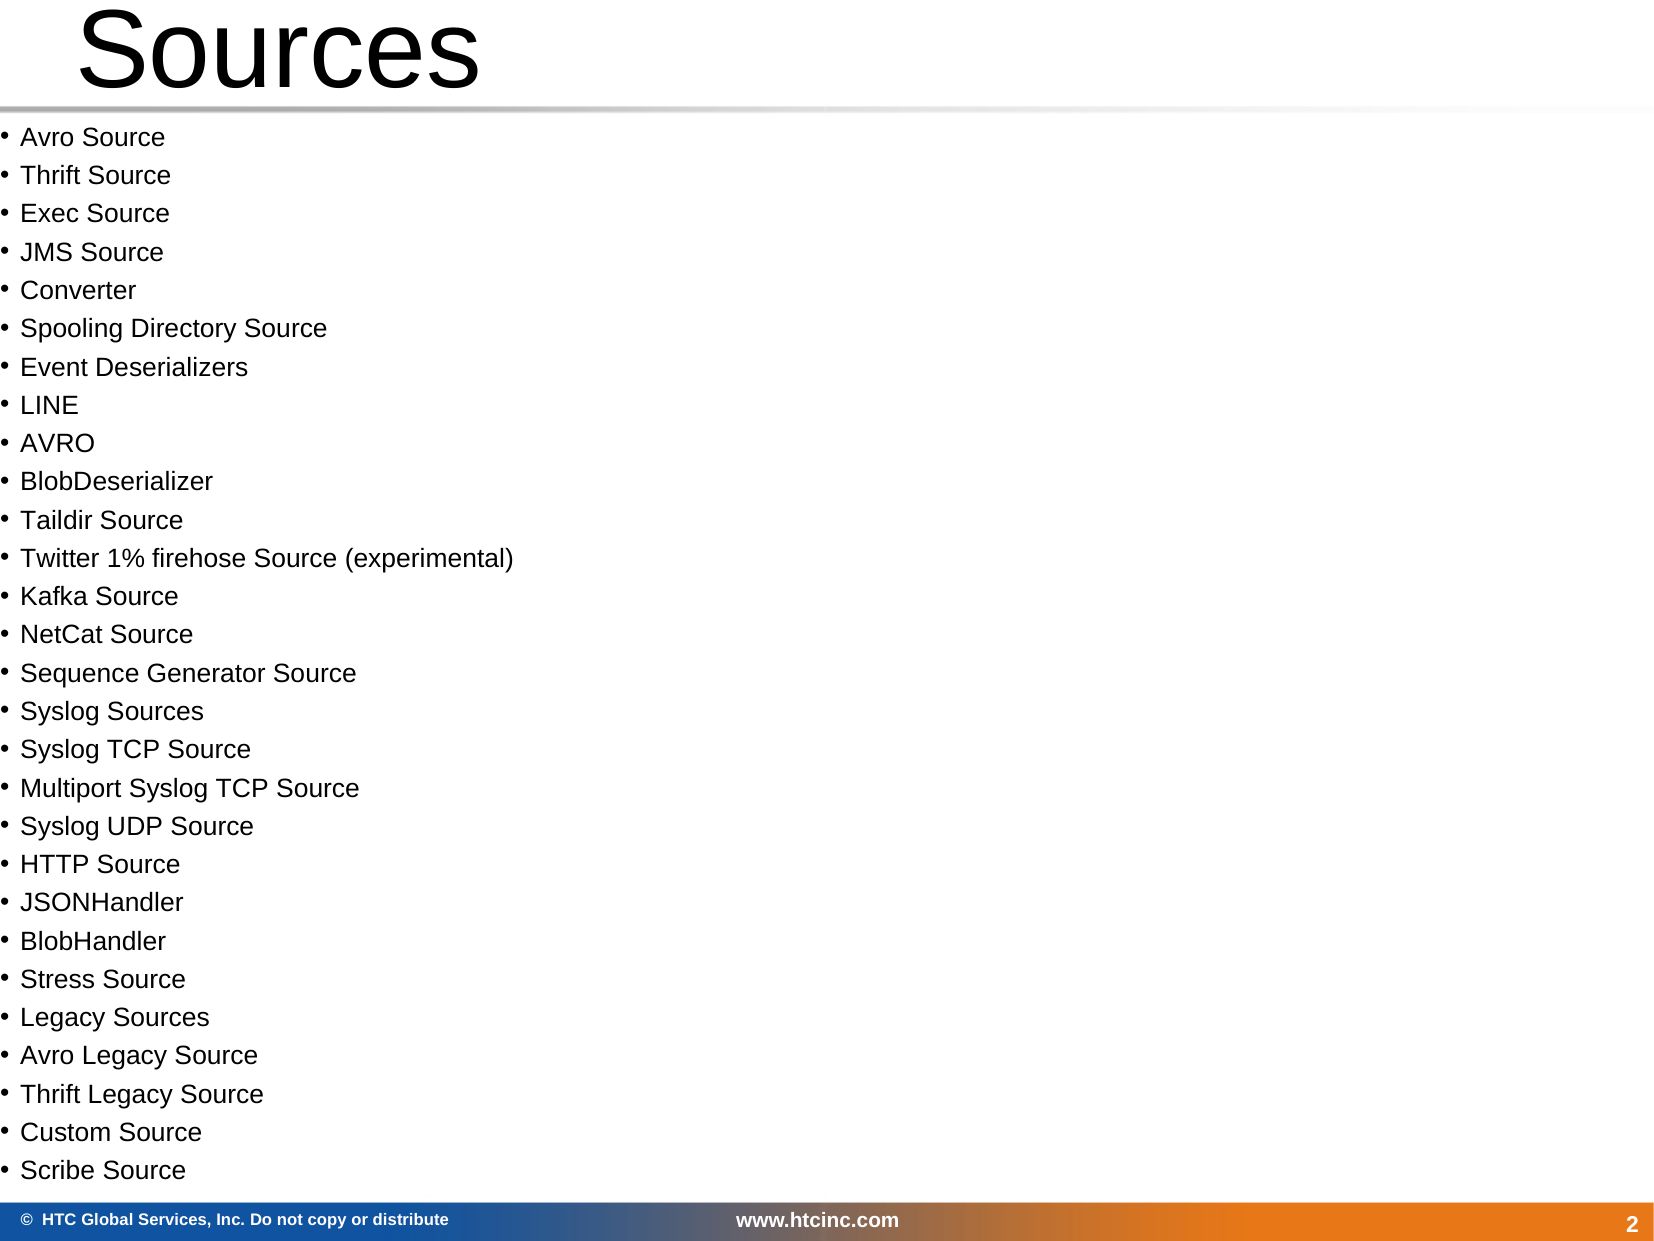

# Sources
Avro Source
Thrift Source
Exec Source
JMS Source
Converter
Spooling Directory Source
Event Deserializers
LINE
AVRO
BlobDeserializer
Taildir Source
Twitter 1% firehose Source (experimental)
Kafka Source
NetCat Source
Sequence Generator Source
Syslog Sources
Syslog TCP Source
Multiport Syslog TCP Source
Syslog UDP Source
HTTP Source
JSONHandler
BlobHandler
Stress Source
Legacy Sources
Avro Legacy Source
Thrift Legacy Source
Custom Source
Scribe Source